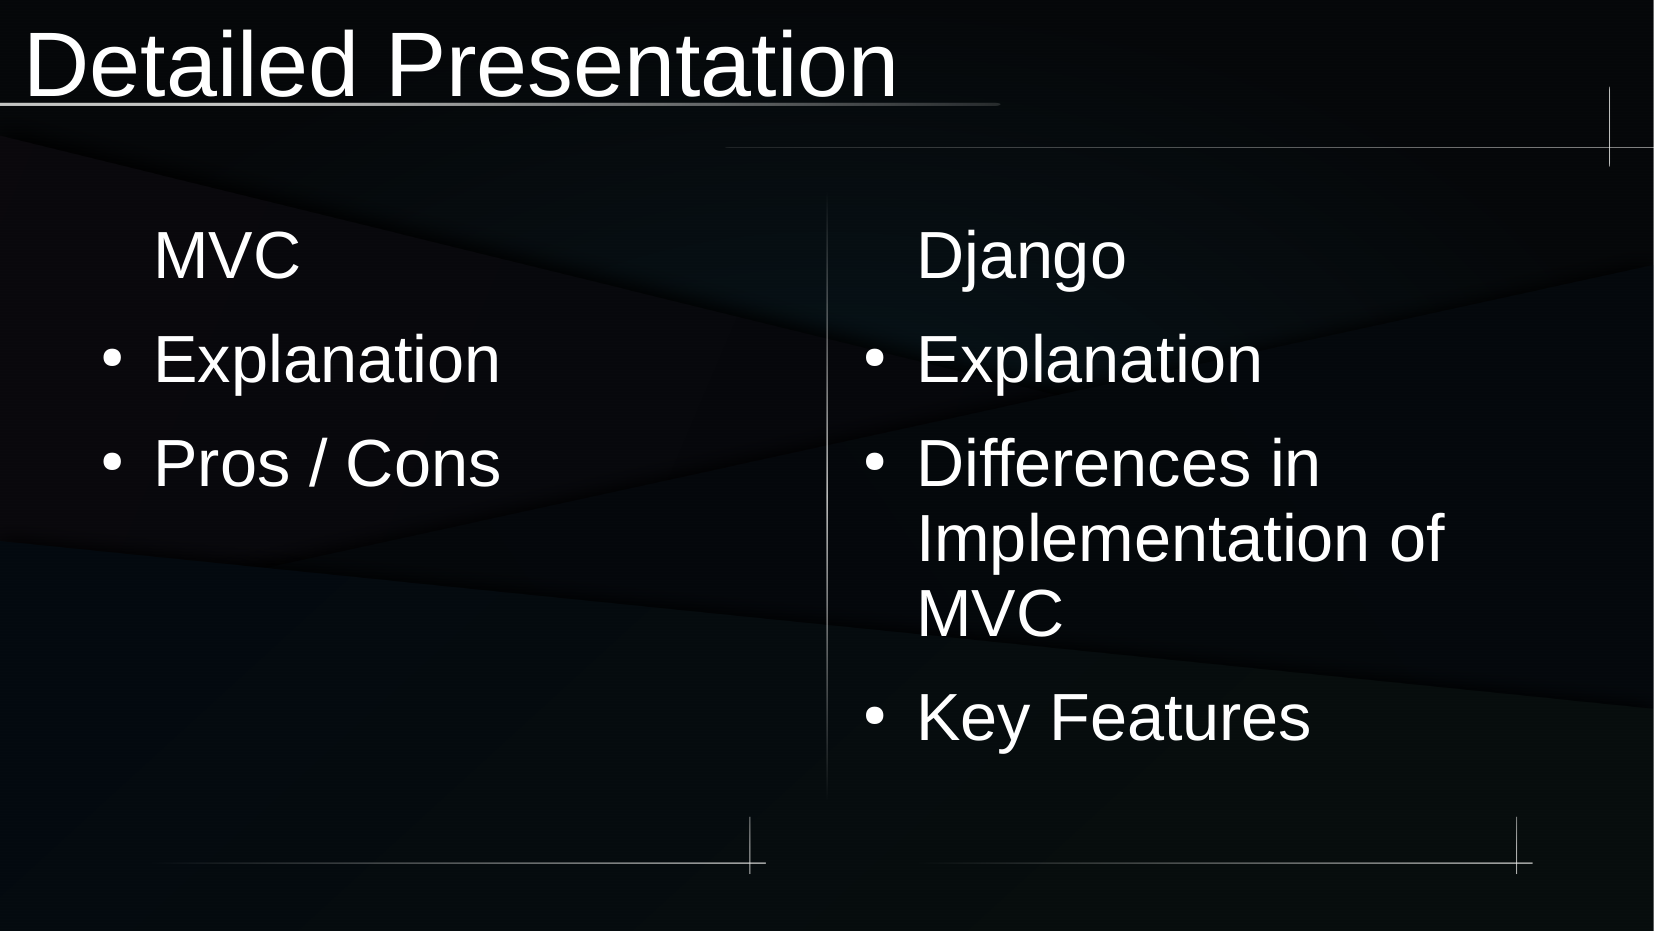

# Detailed Presentation
MVC
Explanation
Pros / Cons
Django
Explanation
Differences in Implementation of MVC
Key Features